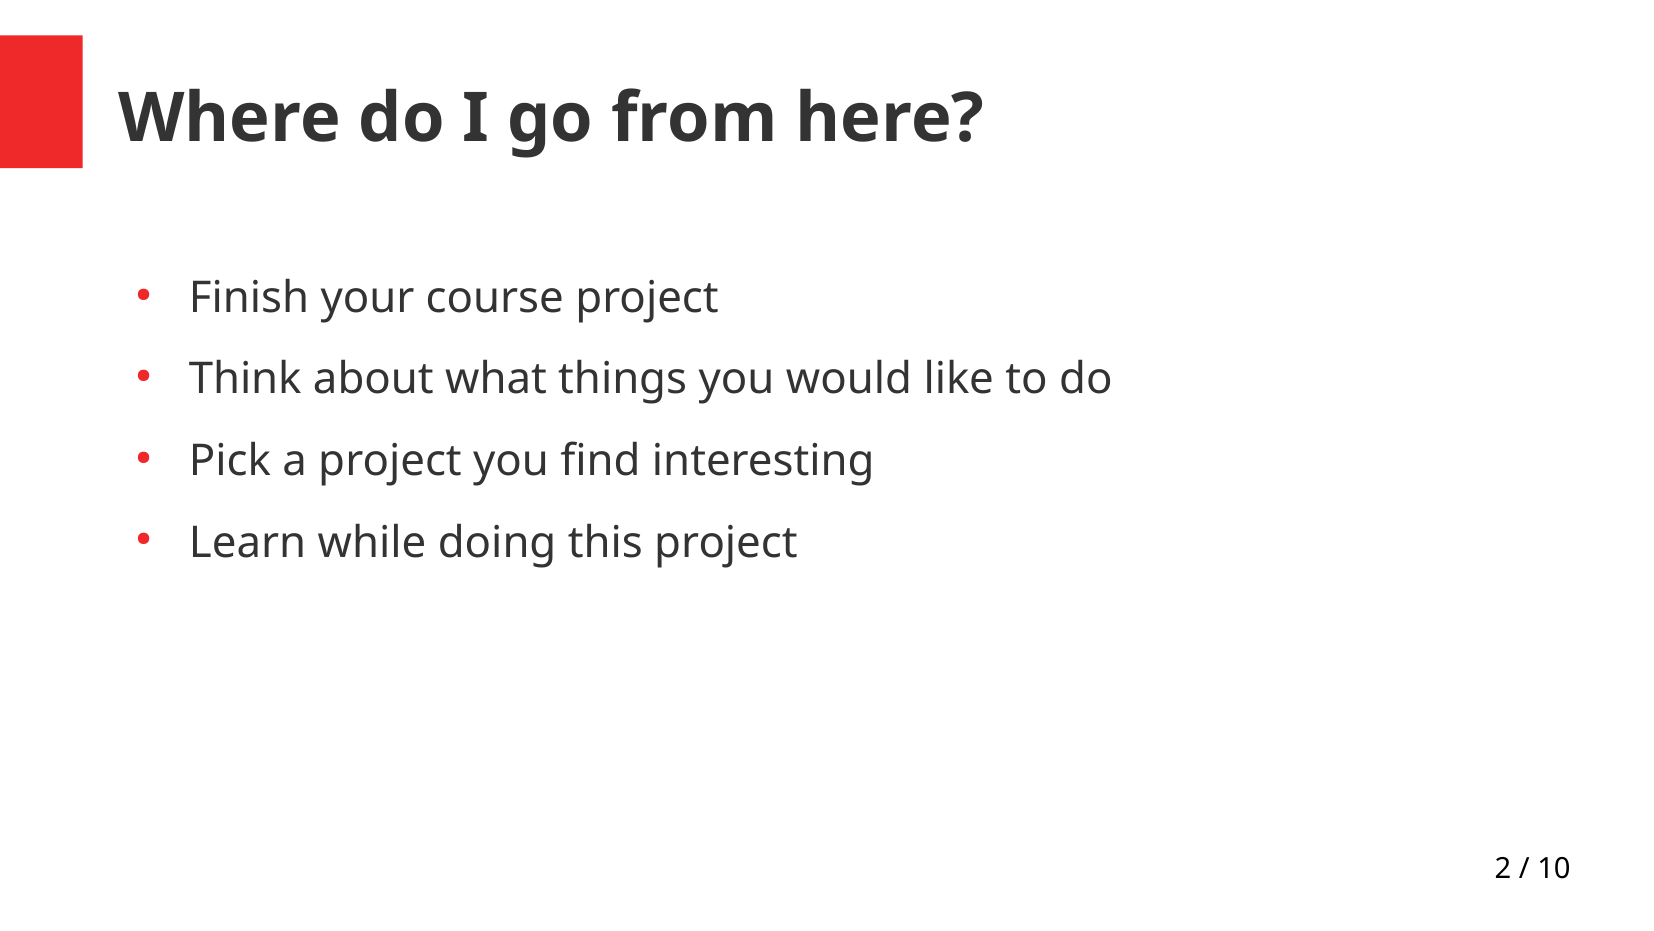

# Where do I go from here?
Finish your course project
Think about what things you would like to do
Pick a project you find interesting
Learn while doing this project
2